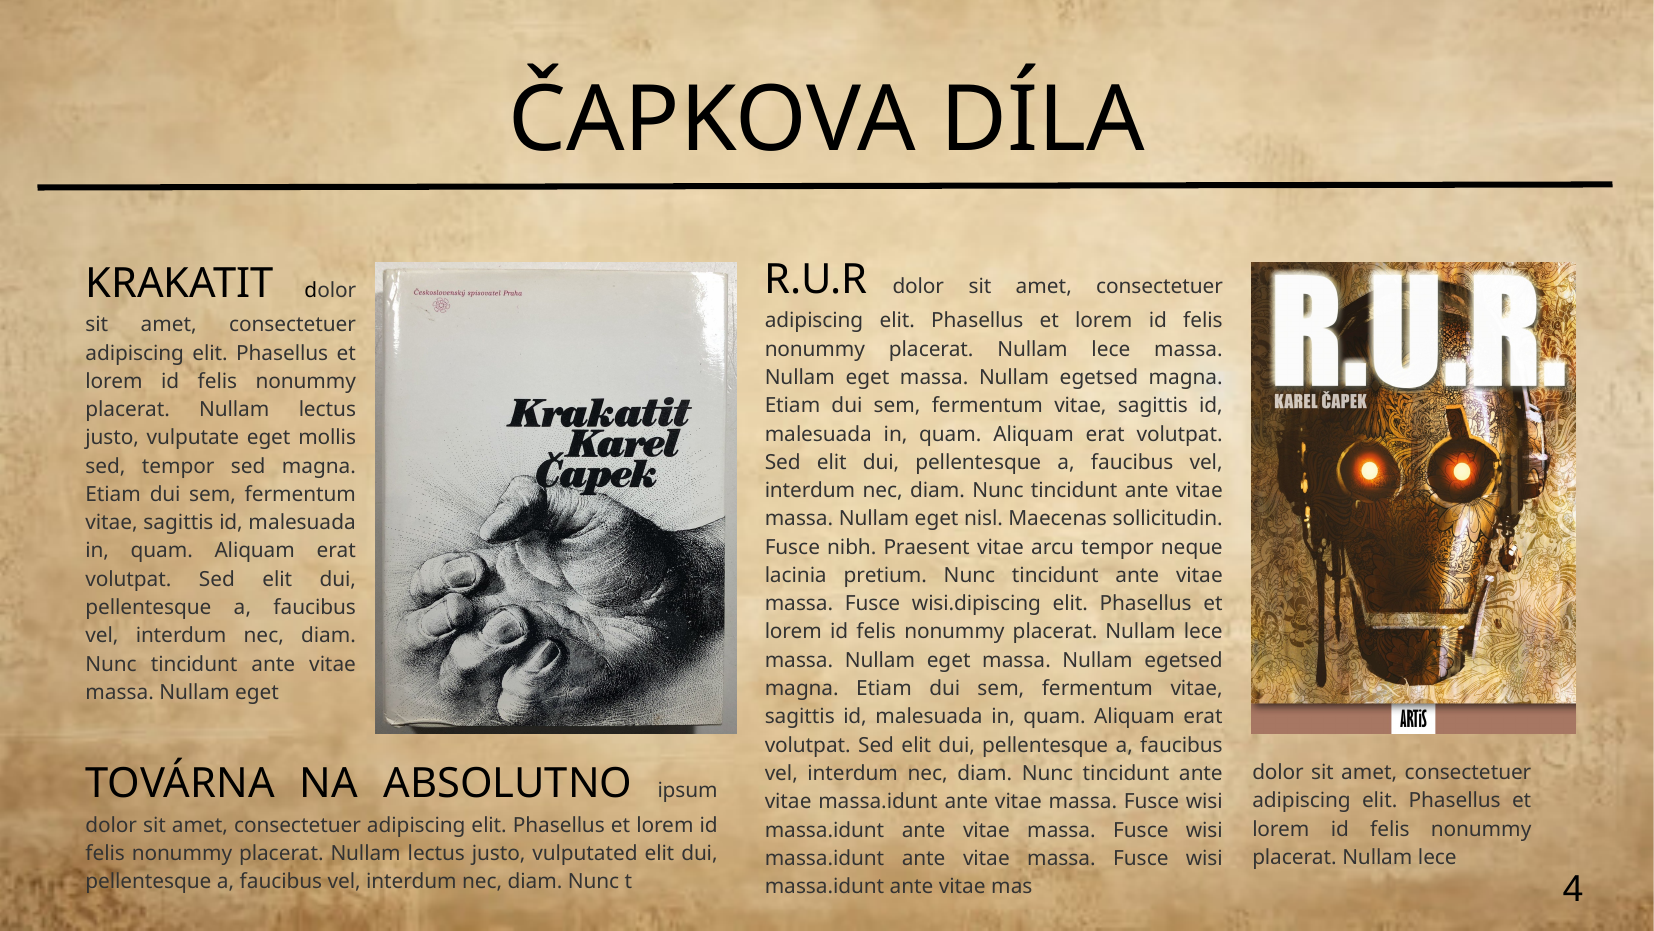

# ČAPKOVA DÍLA
R.U.R dolor sit amet, consectetuer adipiscing elit. Phasellus et lorem id felis nonummy placerat. Nullam lece massa. Nullam eget massa. Nullam egetsed magna. Etiam dui sem, fermentum vitae, sagittis id, malesuada in, quam. Aliquam erat volutpat. Sed elit dui, pellentesque a, faucibus vel, interdum nec, diam. Nunc tincidunt ante vitae massa. Nullam eget nisl. Maecenas sollicitudin. Fusce nibh. Praesent vitae arcu tempor neque lacinia pretium. Nunc tincidunt ante vitae massa. Fusce wisi.dipiscing elit. Phasellus et lorem id felis nonummy placerat. Nullam lece massa. Nullam eget massa. Nullam egetsed magna. Etiam dui sem, fermentum vitae, sagittis id, malesuada in, quam. Aliquam erat volutpat. Sed elit dui, pellentesque a, faucibus vel, interdum nec, diam. Nunc tincidunt ante vitae massa.idunt ante vitae massa. Fusce wisi massa.idunt ante vitae massa. Fusce wisi massa.idunt ante vitae massa. Fusce wisi massa.idunt ante vitae mas
KRAKATIT dolor sit amet, consectetuer adipiscing elit. Phasellus et lorem id felis nonummy placerat. Nullam lectus justo, vulputate eget mollis sed, tempor sed magna. Etiam dui sem, fermentum vitae, sagittis id, malesuada in, quam. Aliquam erat volutpat. Sed elit dui, pellentesque a, faucibus vel, interdum nec, diam. Nunc tincidunt ante vitae massa. Nullam eget
TOVÁRNA NA ABSOLUTNO ipsum dolor sit amet, consectetuer adipiscing elit. Phasellus et lorem id felis nonummy placerat. Nullam lectus justo, vulputated elit dui, pellentesque a, faucibus vel, interdum nec, diam. Nunc t
dolor sit amet, consectetuer adipiscing elit. Phasellus et lorem id felis nonummy placerat. Nullam lece